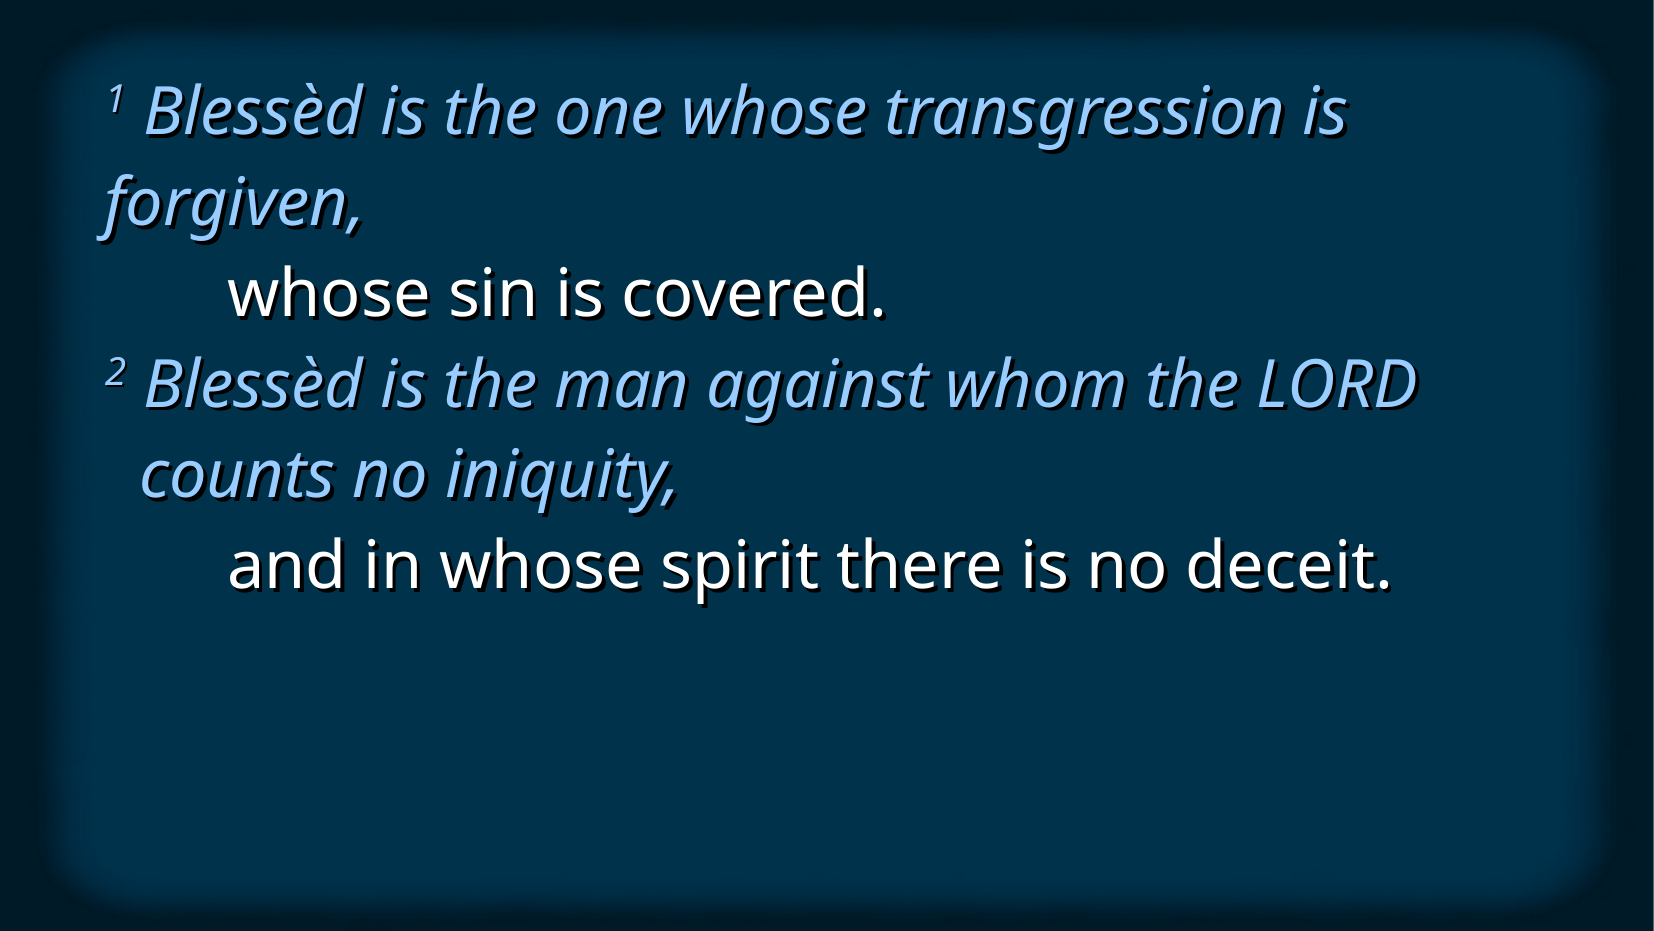

1 Blessèd is the one whose transgression is forgiven,
 whose sin is covered.
2 Blessèd is the man against whom the LORD
 counts no iniquity,
 and in whose spirit there is no deceit.